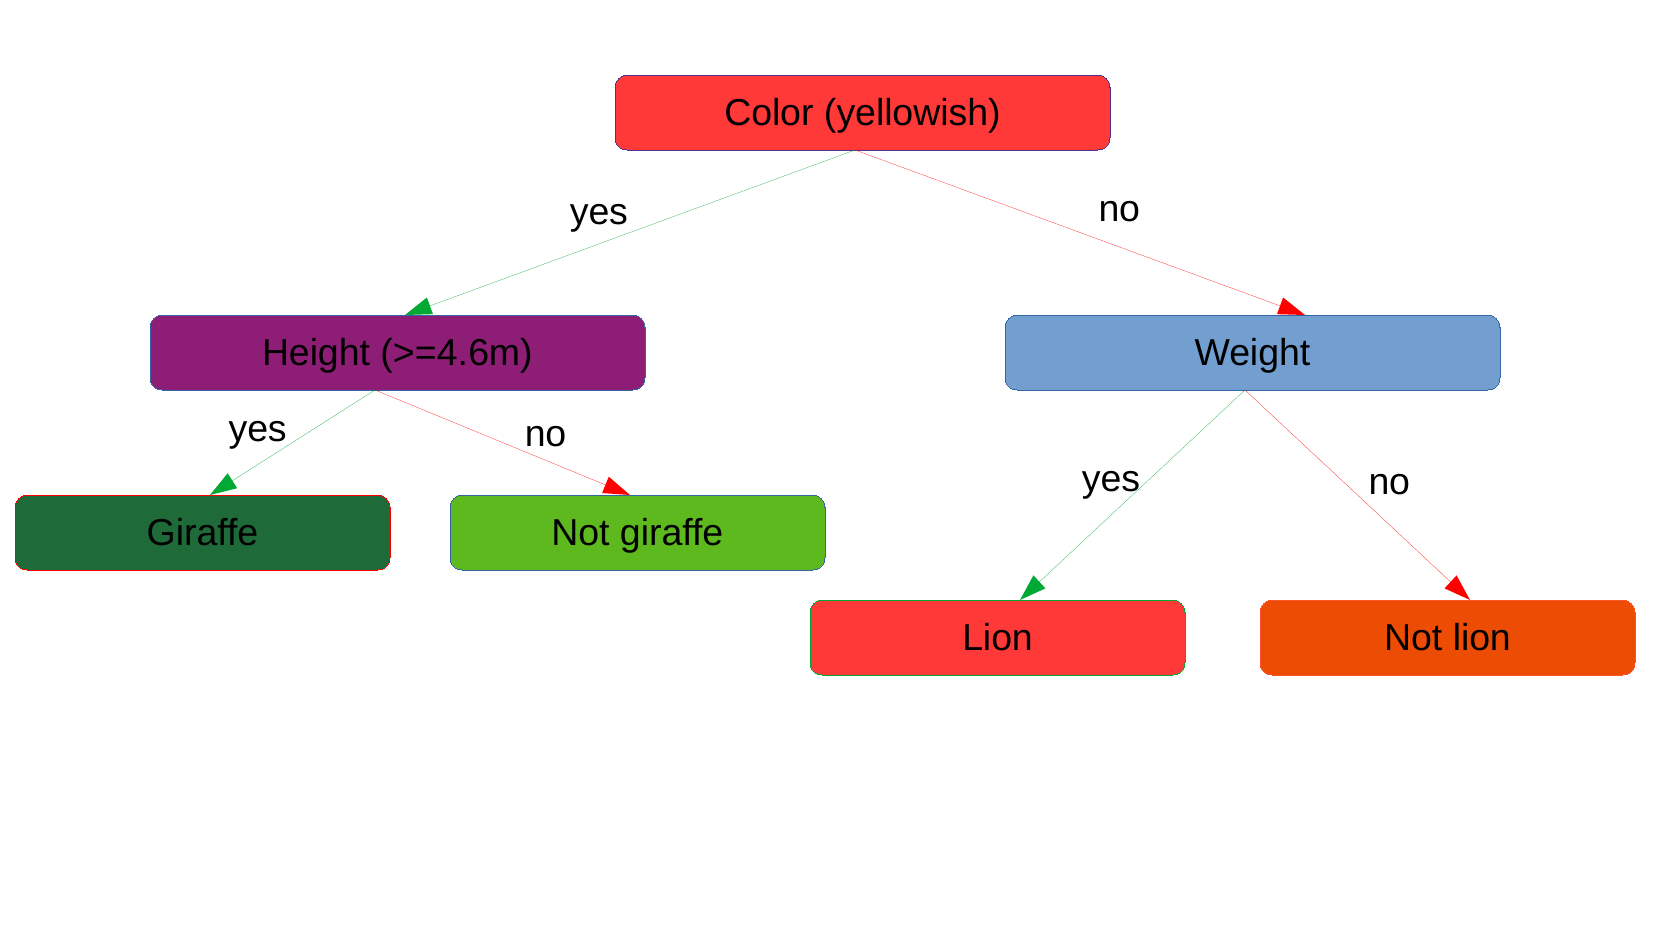

Color (yellowish)
no
yes
Height (>=4.6m)
Weight
yes
no
yes
no
Giraffe
Not giraffe
Lion
Not lion